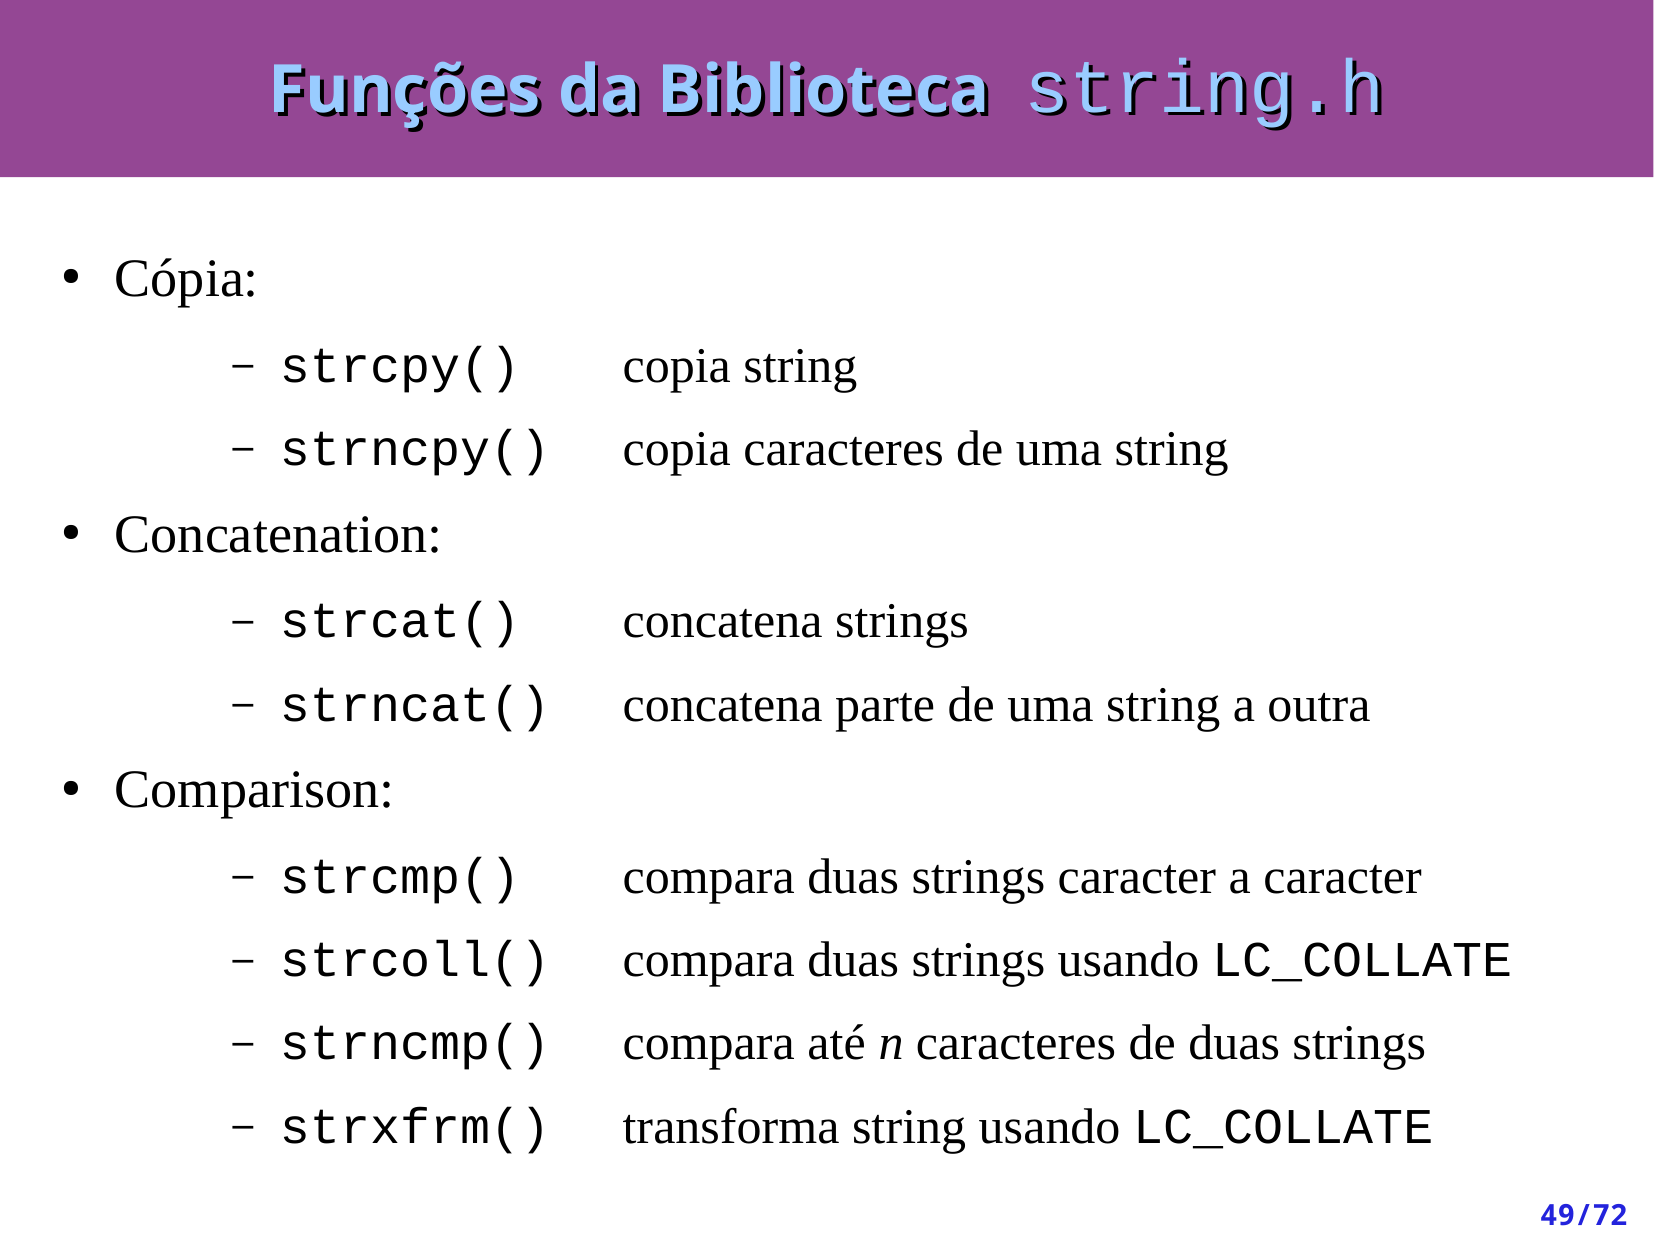

# Funções da Biblioteca string.h
Cópia:
strcpy()		copia string
strncpy()	copia caracteres de uma string
Concatenation:
strcat() 		concatena strings
strncat() 	concatena parte de uma string a outra
Comparison:
strcmp() 		compara duas strings caracter a caracter
strcoll() 	compara duas strings usando LC_COLLATE
strncmp() 	compara até n caracteres de duas strings
strxfrm() 	transforma string usando LC_COLLATE
49